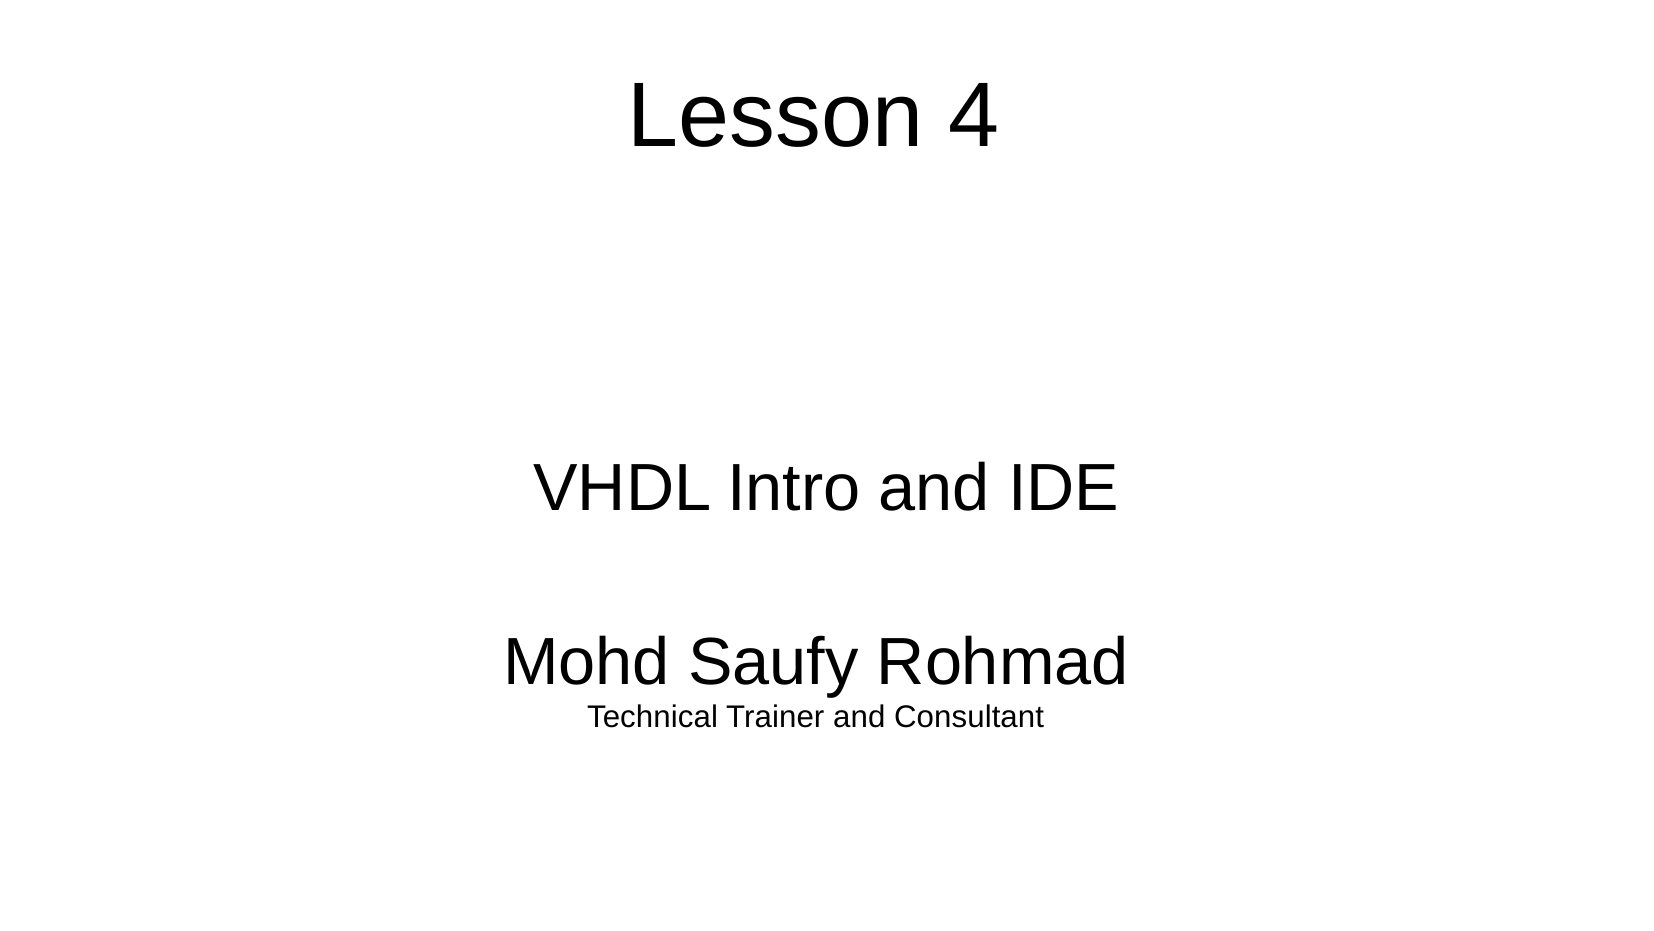

# Lesson 4
VHDL Intro and IDE
Mohd Saufy Rohmad
Technical Trainer and Consultant